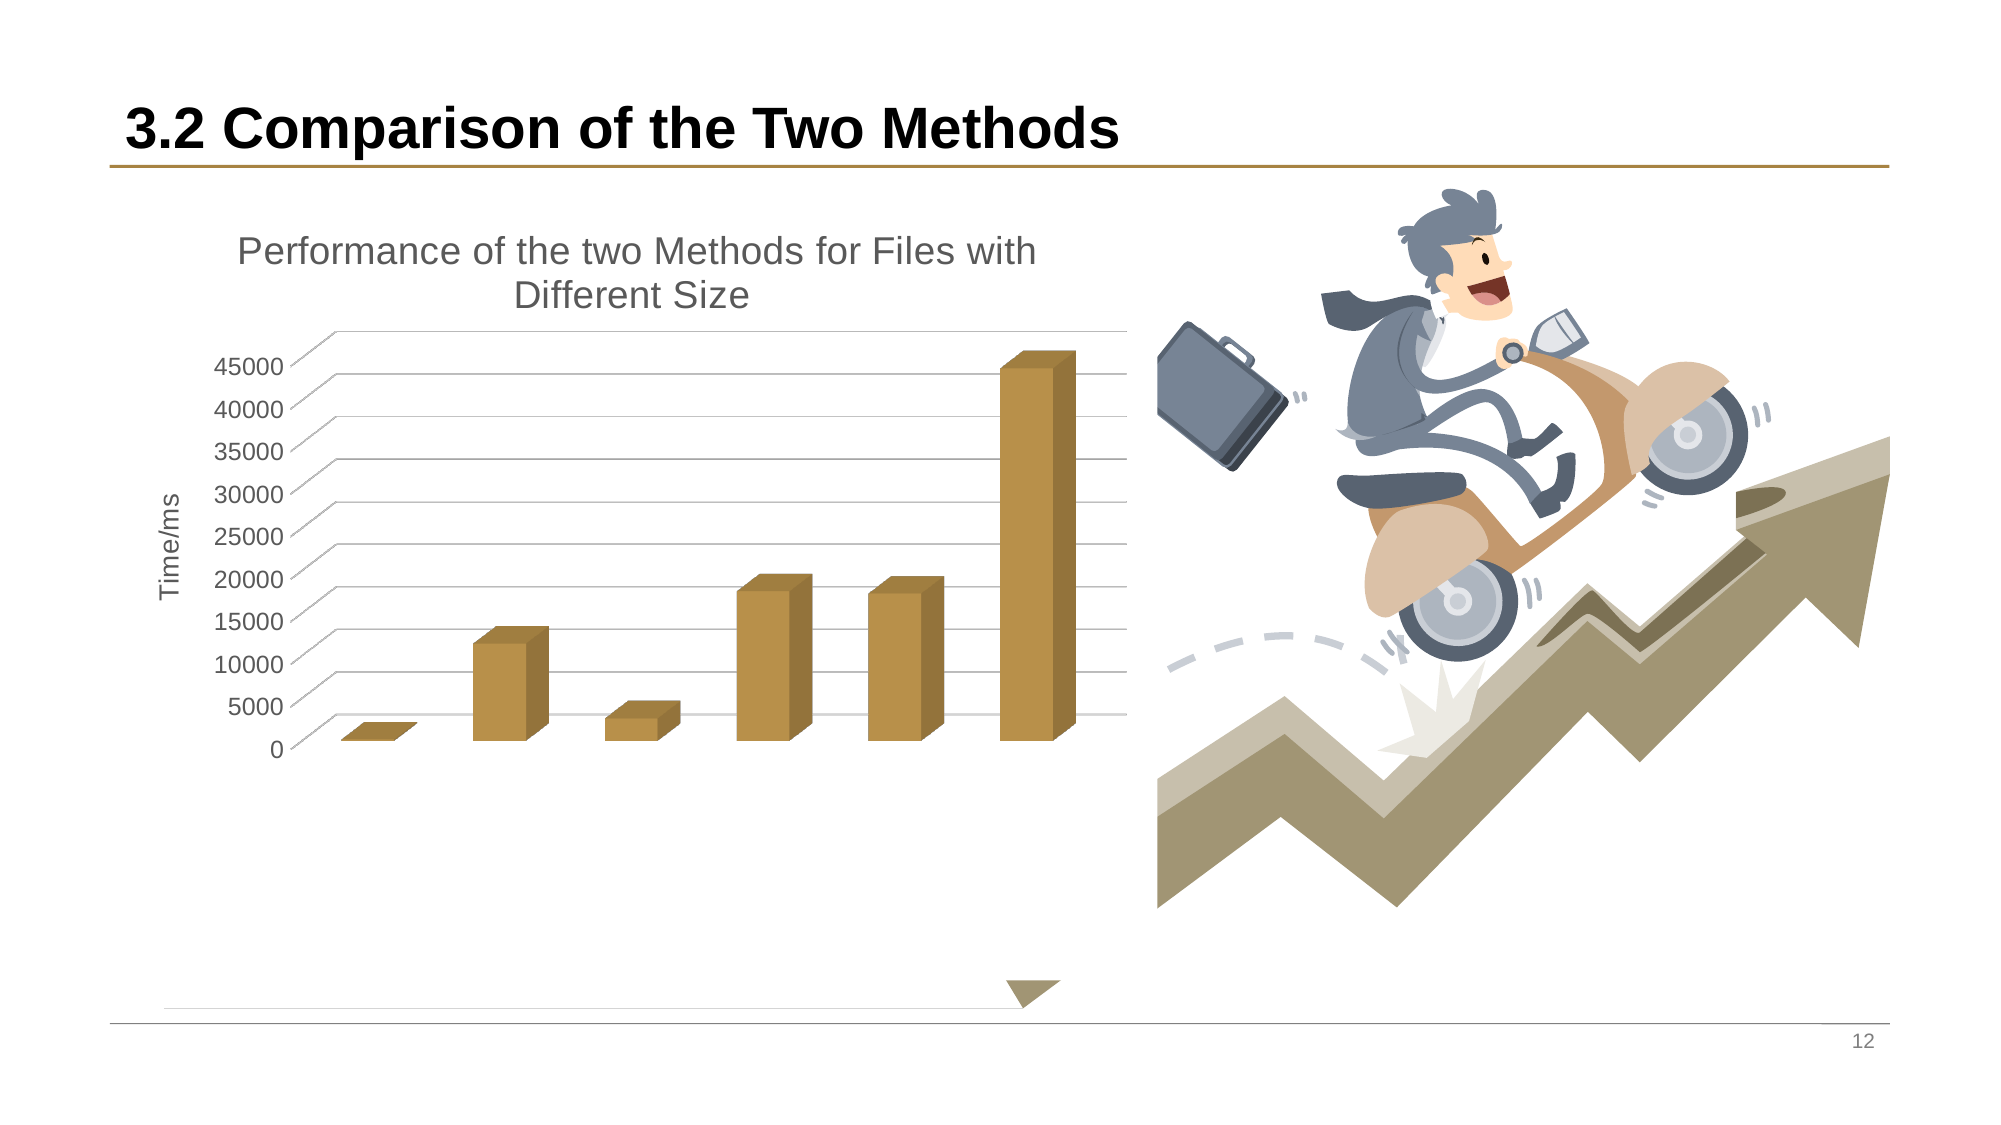

# 3.2 Comparison of the Two Methods
Too much time for file input, creation and transmission
Work done in only one PC with docker
Small file size
Resource allocation of the OS
[unsupported chart]